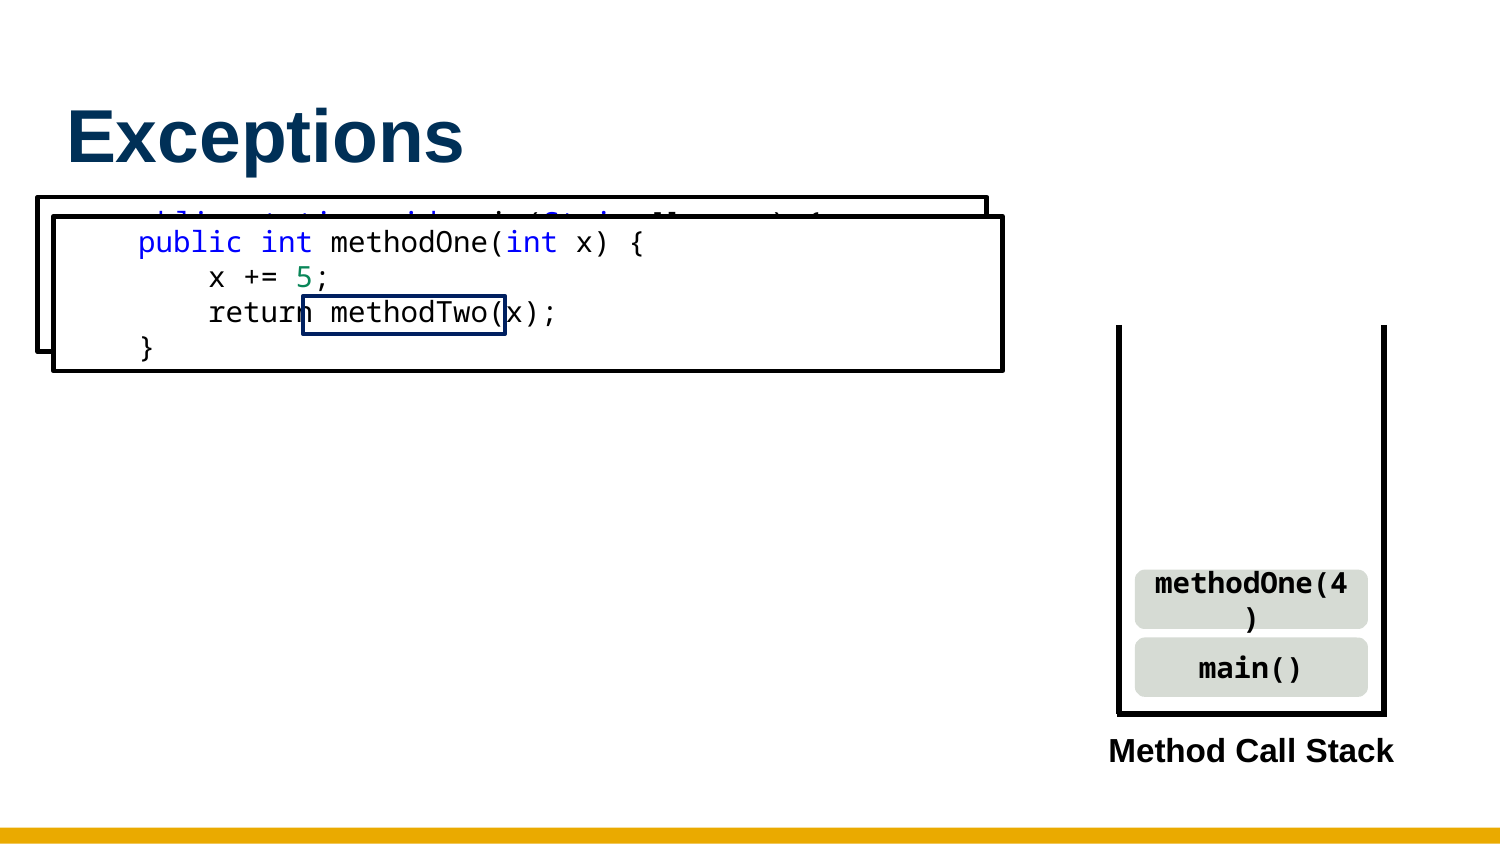

# Exceptions
 public static void main(String[] args) {
    int x = 4;
 System.out.println(methodOne(x));
 }
 public int methodOne(int x) {
    x += 5;
 return methodTwo(x);
 }
 public int methodTwo(int len) {
    int[] arr = new int[len];
 // ... <code that populates arr with values>
 int sum = 0;
 for (int i = len; i >= 0; --i) {
 sum += arr[i];
 }
 return sum;
 }
methodOne(4)
main()
Method Call Stack